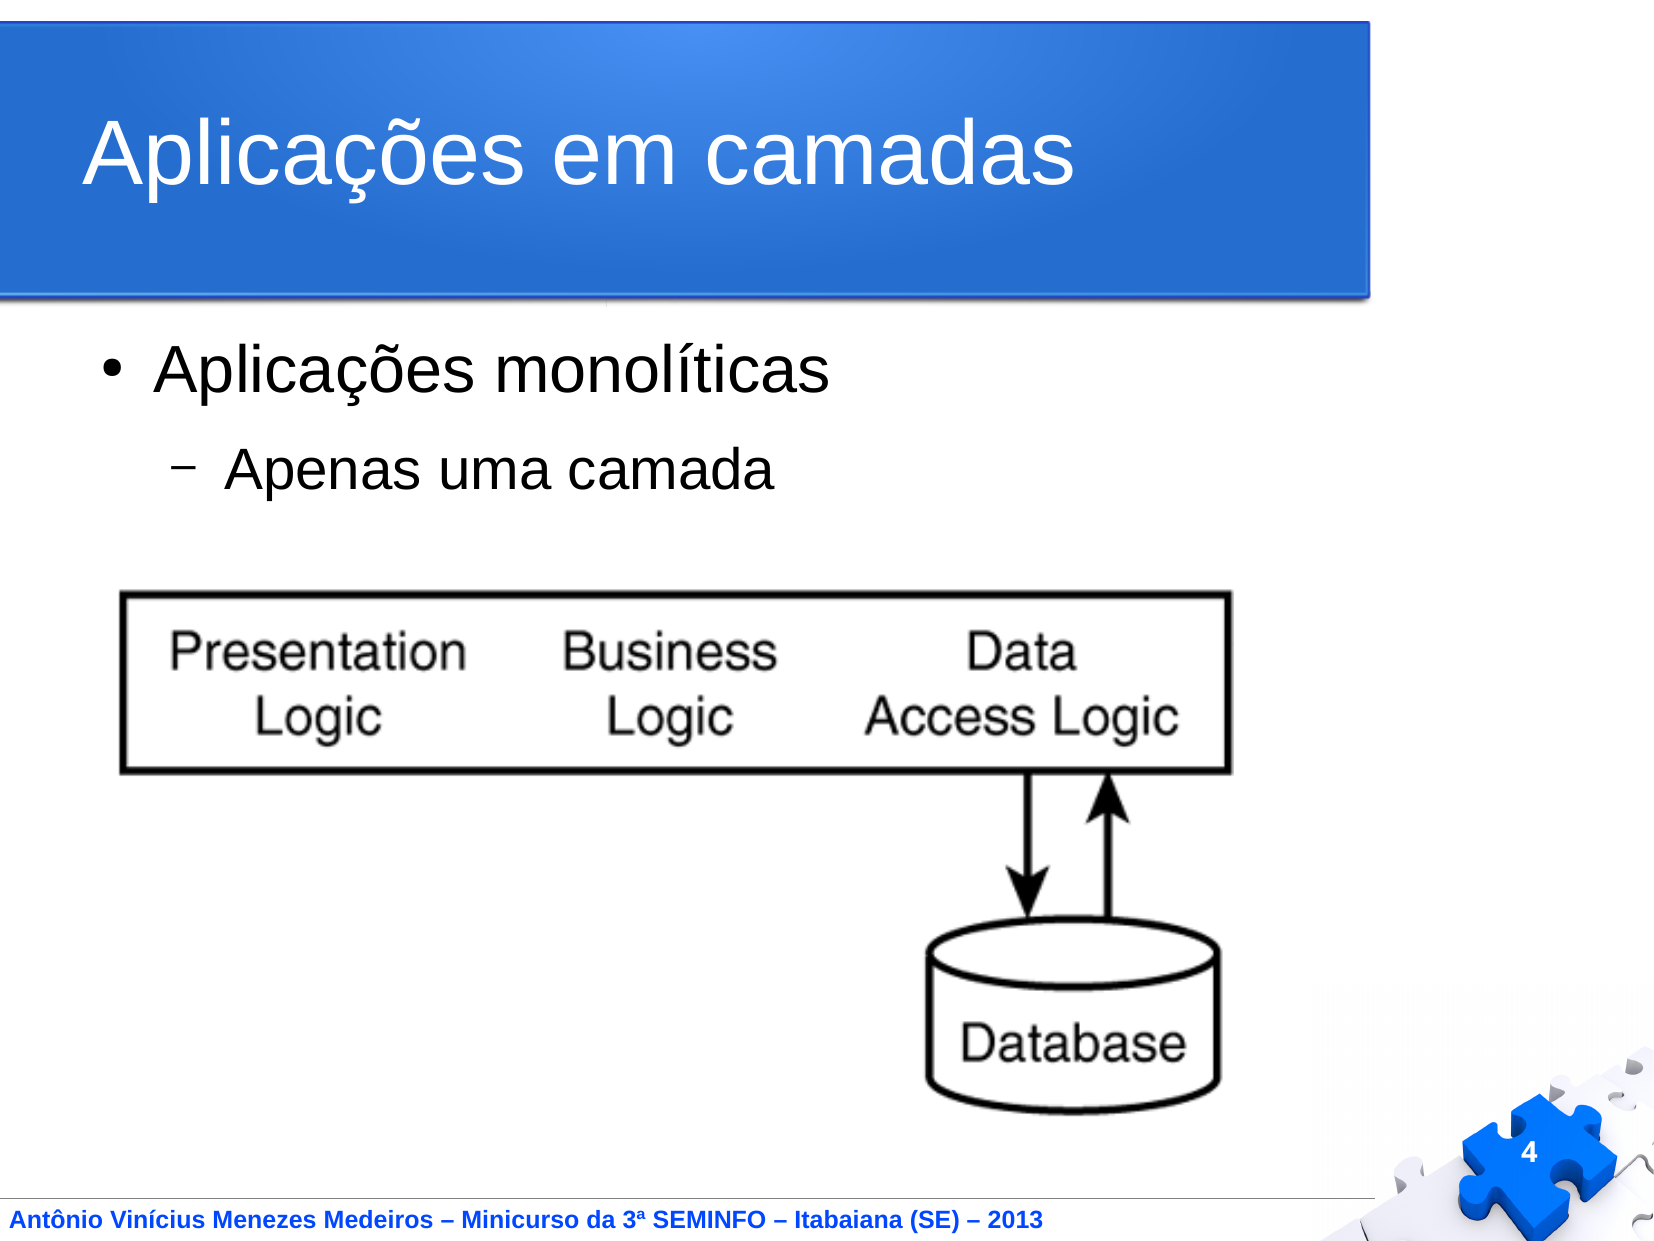

# Aplicações em camadas
Aplicações monolíticas
Apenas uma camada
4